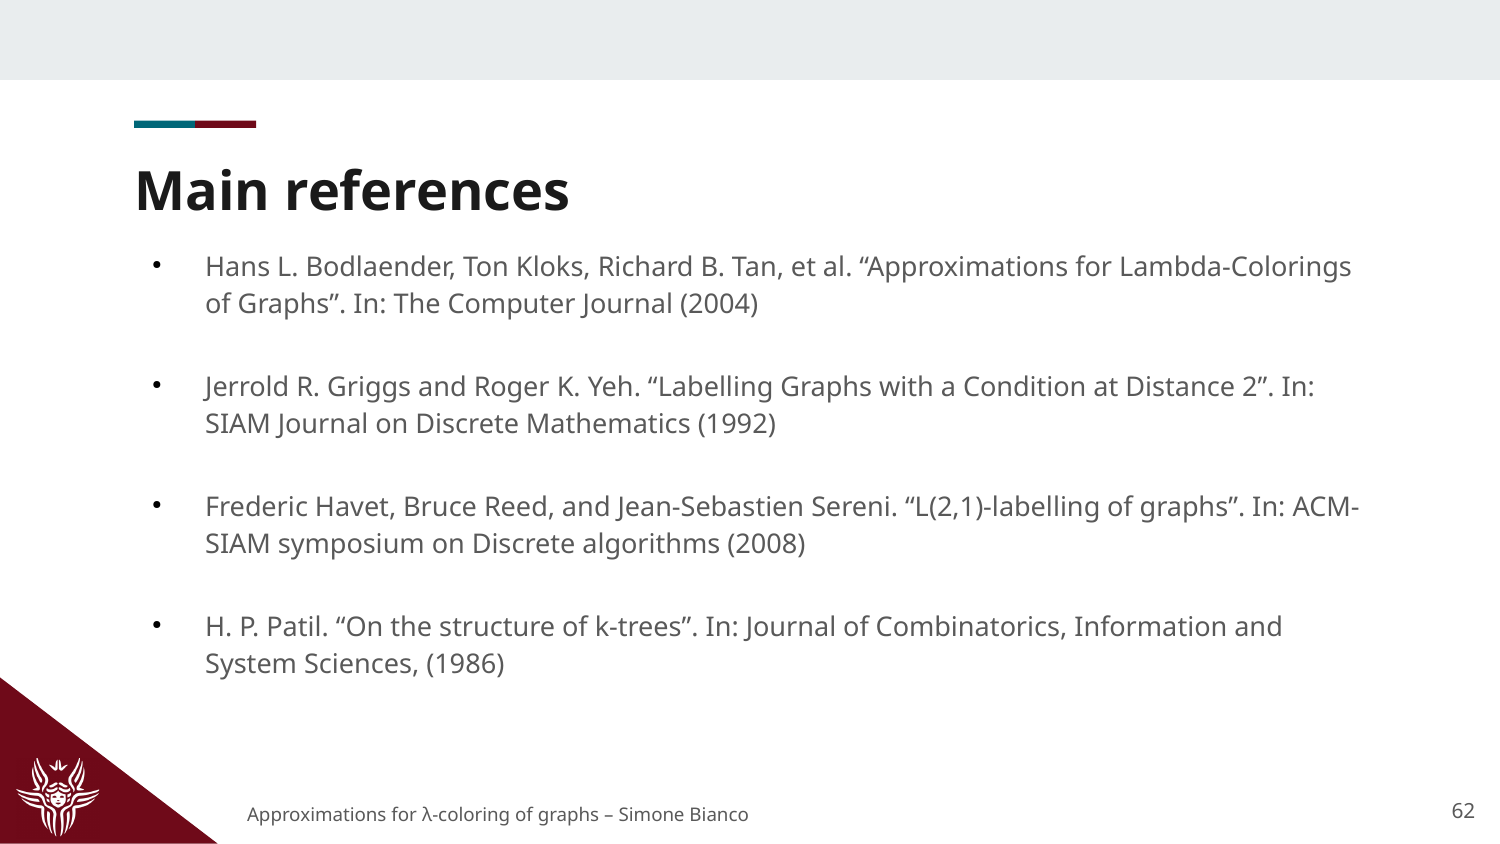

# Main references
Hans L. Bodlaender, Ton Kloks, Richard B. Tan, et al. “Approximations for Lambda-Colorings of Graphs”. In: The Computer Journal (2004)
Jerrold R. Griggs and Roger K. Yeh. “Labelling Graphs with a Condition at Distance 2”. In: SIAM Journal on Discrete Mathematics (1992)
Frederic Havet, Bruce Reed, and Jean-Sebastien Sereni. “L(2,1)-labelling of graphs”. In: ACM-SIAM symposium on Discrete algorithms (2008)
H. P. Patil. “On the structure of k-trees”. In: Journal of Combinatorics, Information and System Sciences, (1986)
Approximations for λ-coloring of graphs – Simone Bianco